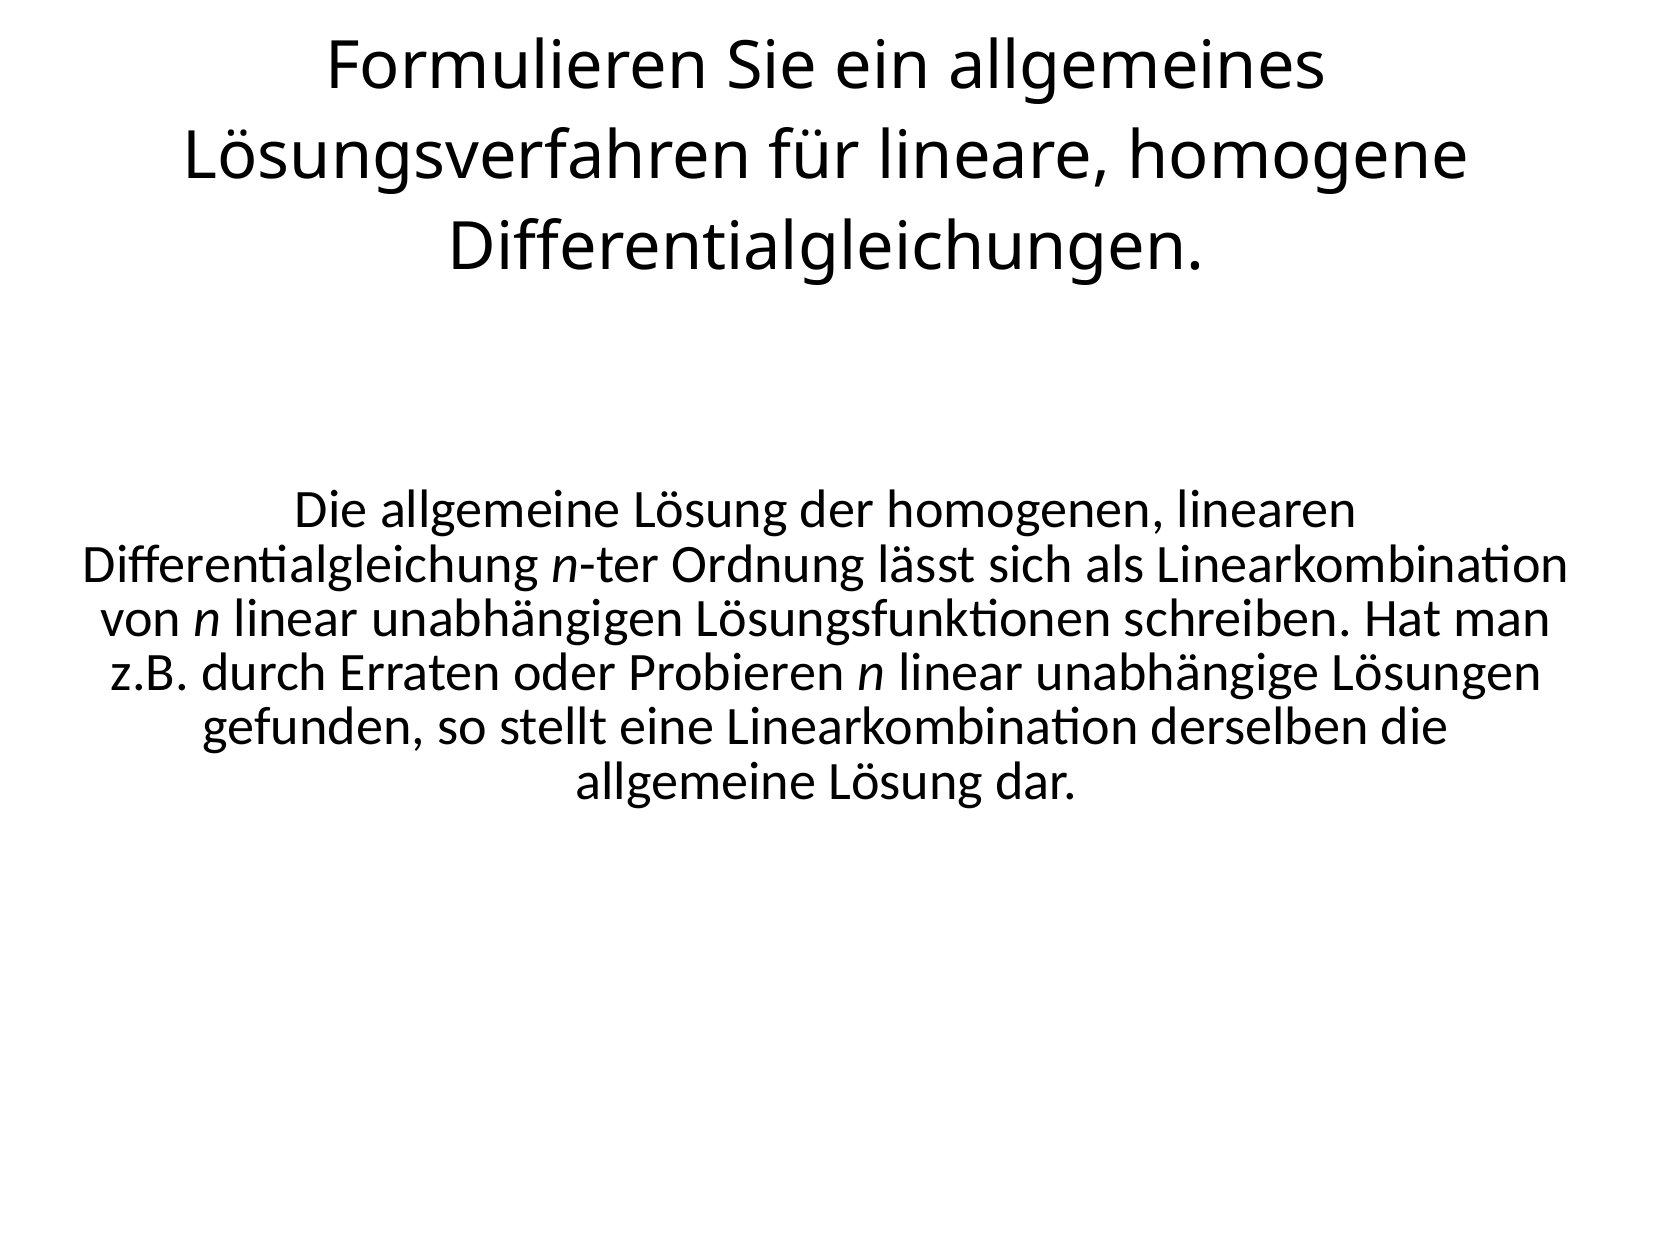

# Formulieren Sie ein allgemeines Lösungsverfahren für lineare, homogene Differentialgleichungen.
Die allgemeine Lösung der homogenen, linearen Differentialgleichung n-ter Ordnung lässt sich als Linearkombination von n linear unabhängigen Lösungsfunktionen schreiben. Hat man z.B. durch Erraten oder Probieren n linear unabhängige Lösungen gefunden, so stellt eine Linearkombination derselben die allgemeine Lösung dar.